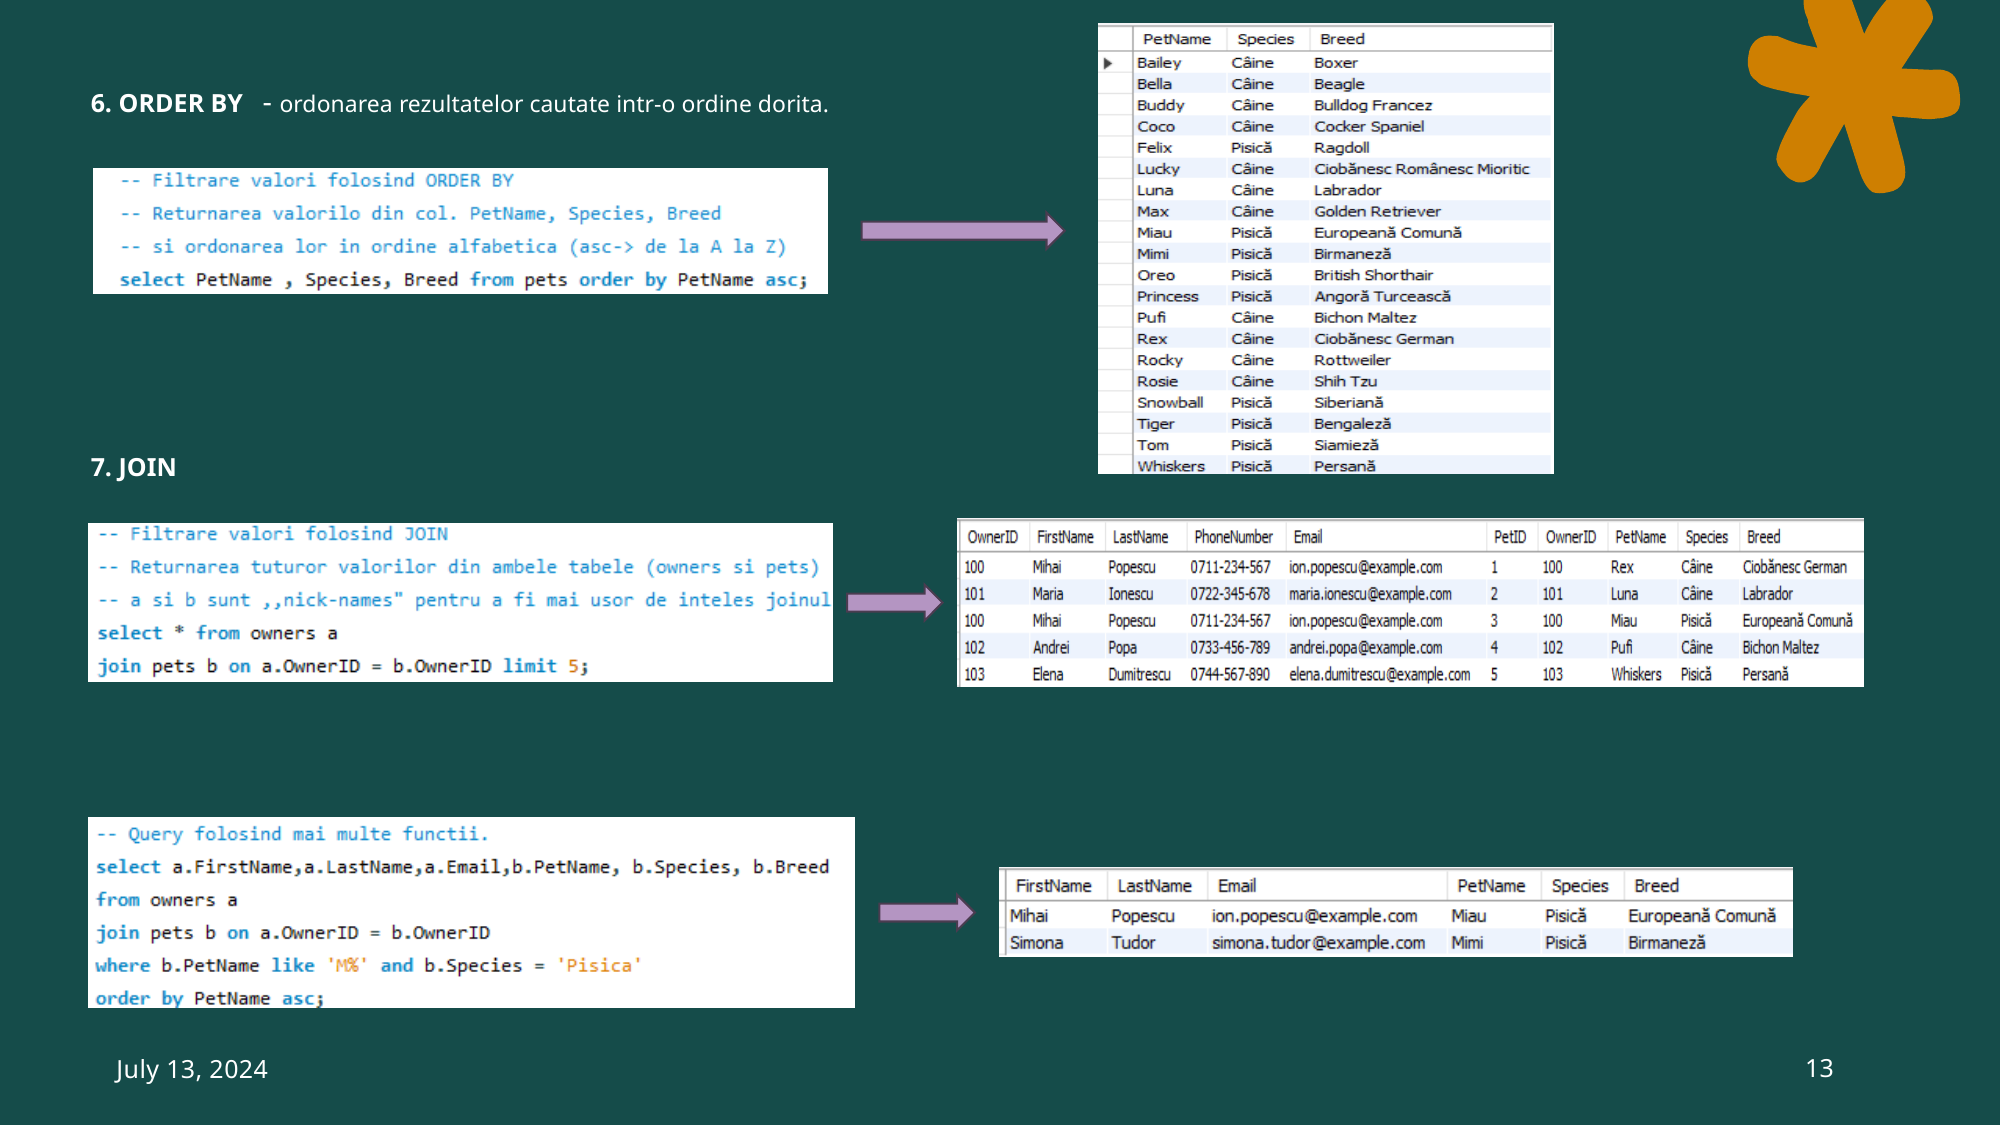

6. ORDER BY - ordonarea rezultatelor cautate intr-o ordine dorita.
7. JOIN
July 13, 2024